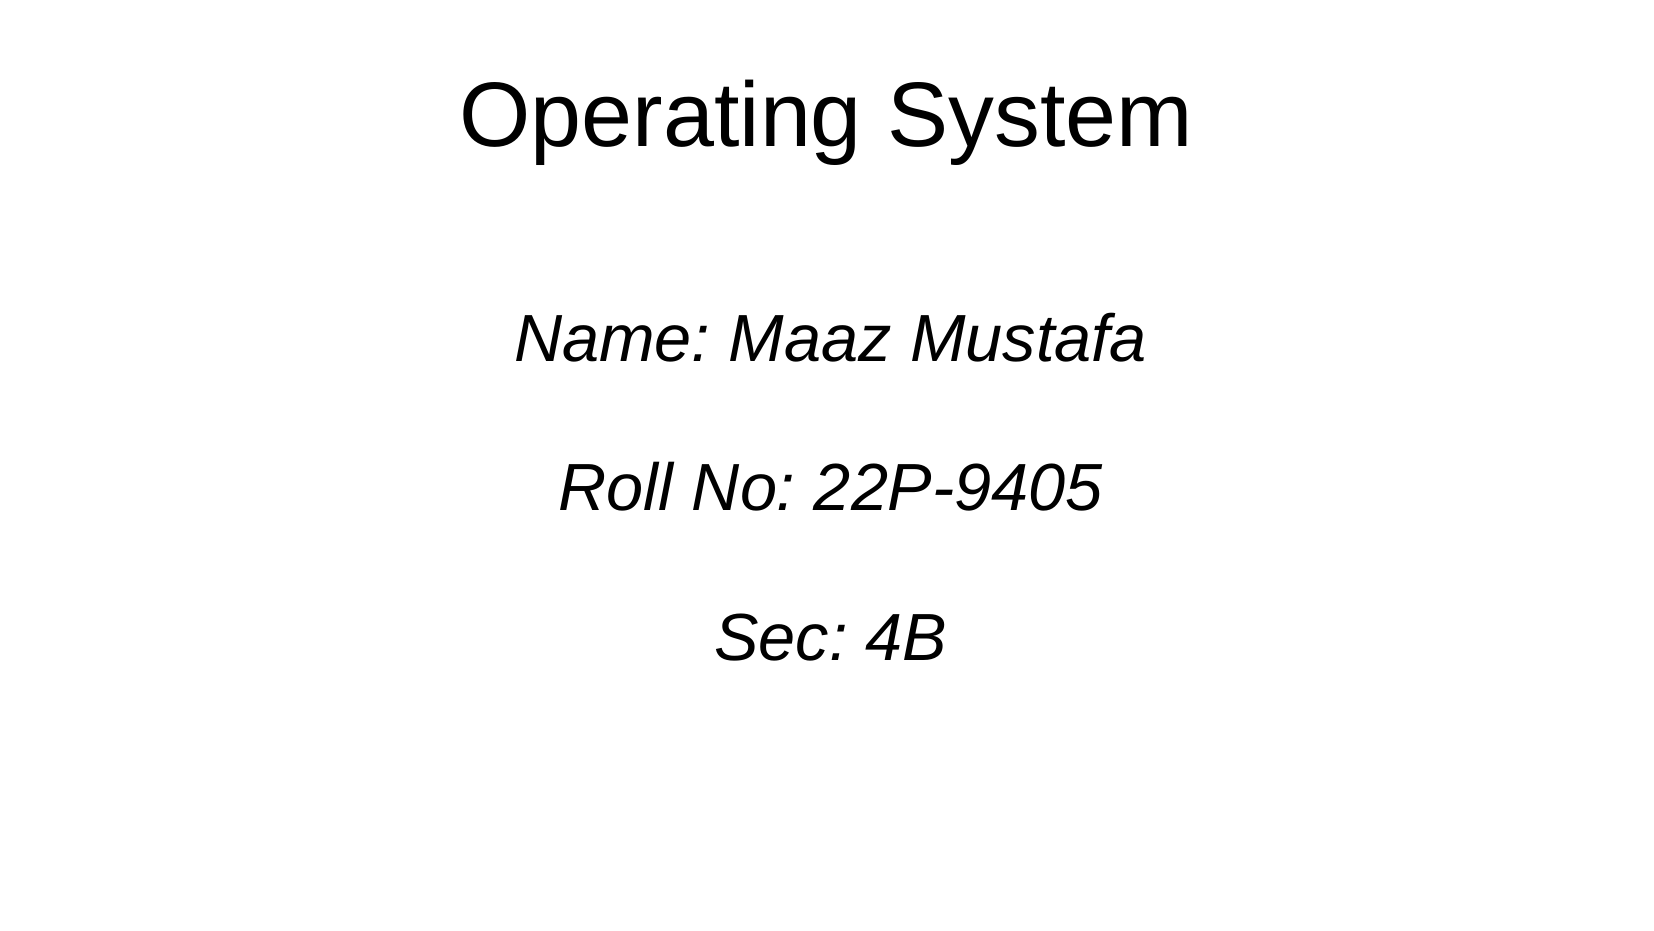

# Operating System
Name: Maaz Mustafa
Roll No: 22P-9405
Sec: 4B